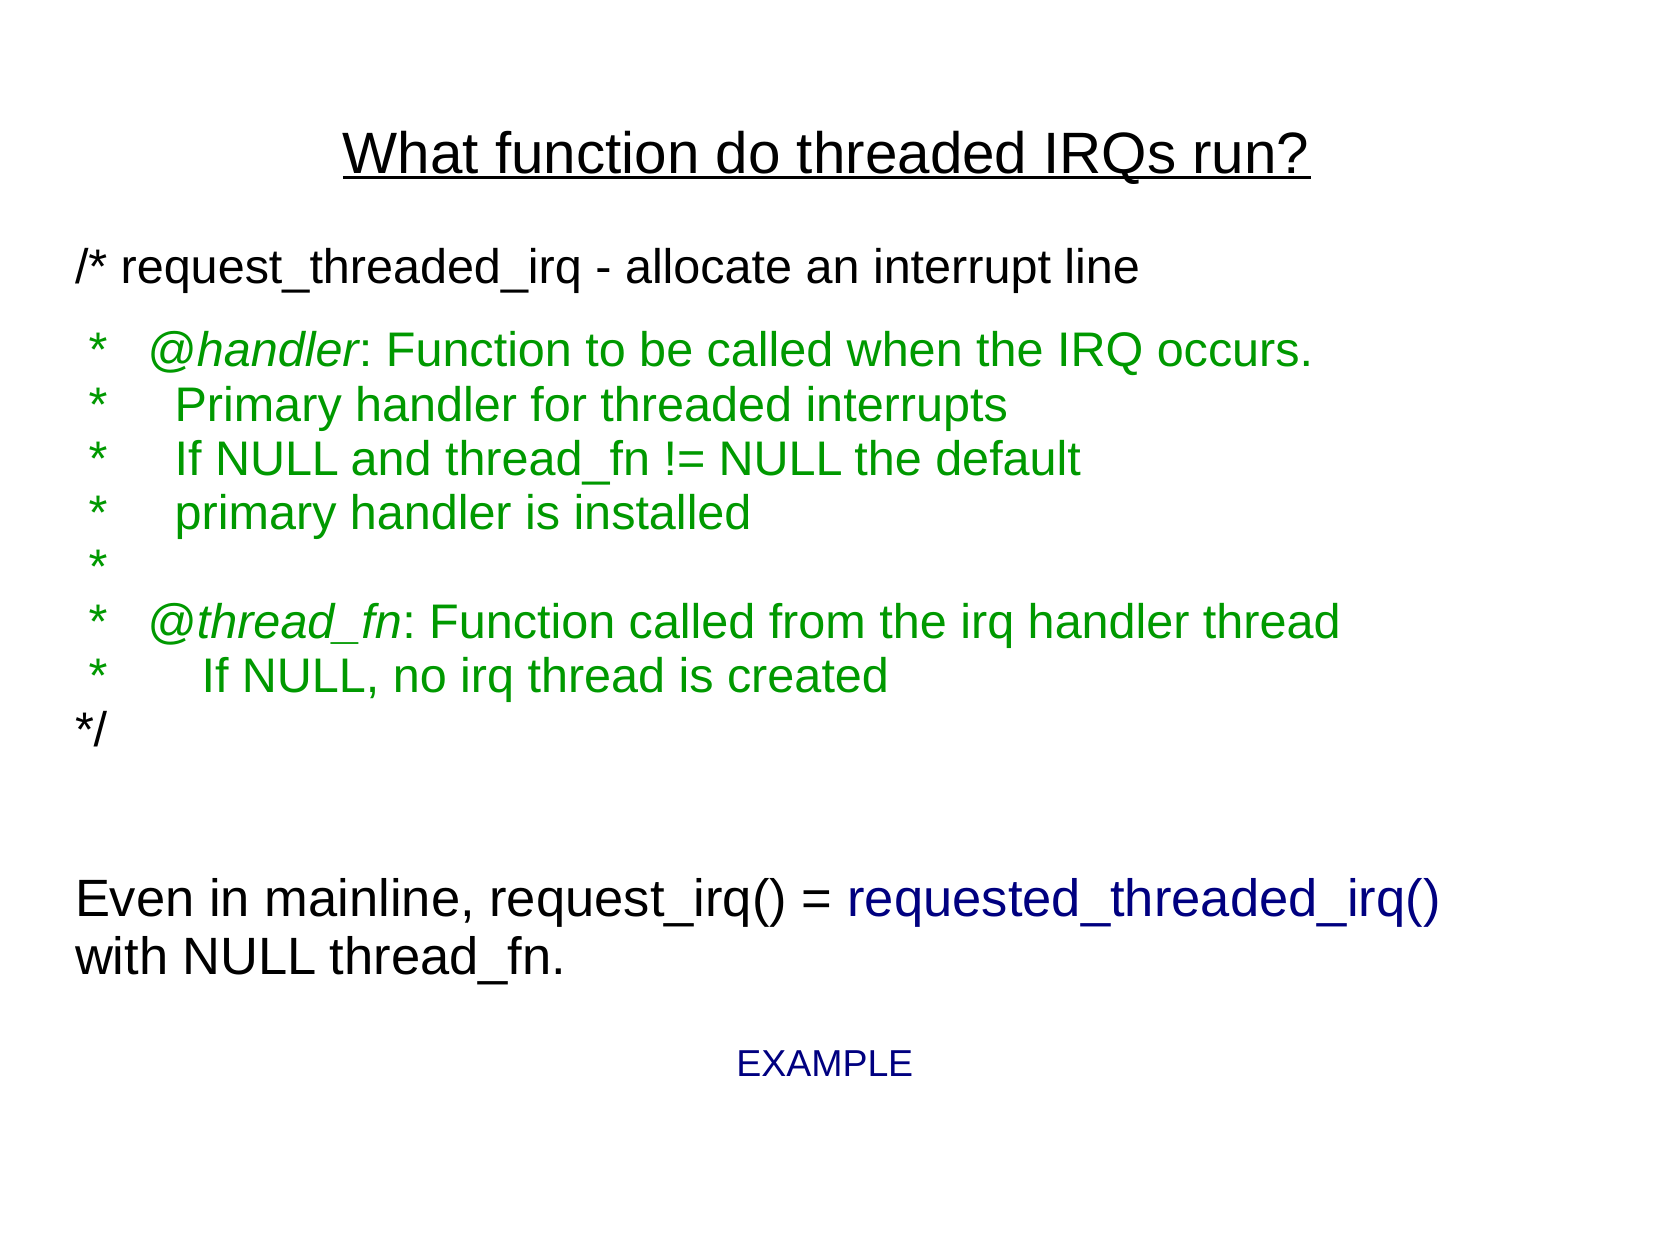

# What function do threaded IRQs run?
/* request_threaded_irq - allocate an interrupt line
 *	@handler: Function to be called when the IRQ occurs.
 *		 Primary handler for threaded interrupts
 *		 If NULL and thread_fn != NULL the default
 *		 primary handler is installed
 *
 *	@thread_fn: Function called from the irq handler thread
 *		 If NULL, no irq thread is created
*/
Even in mainline, request_irq() = requested_threaded_irq()
with NULL thread_fn.
EXAMPLE